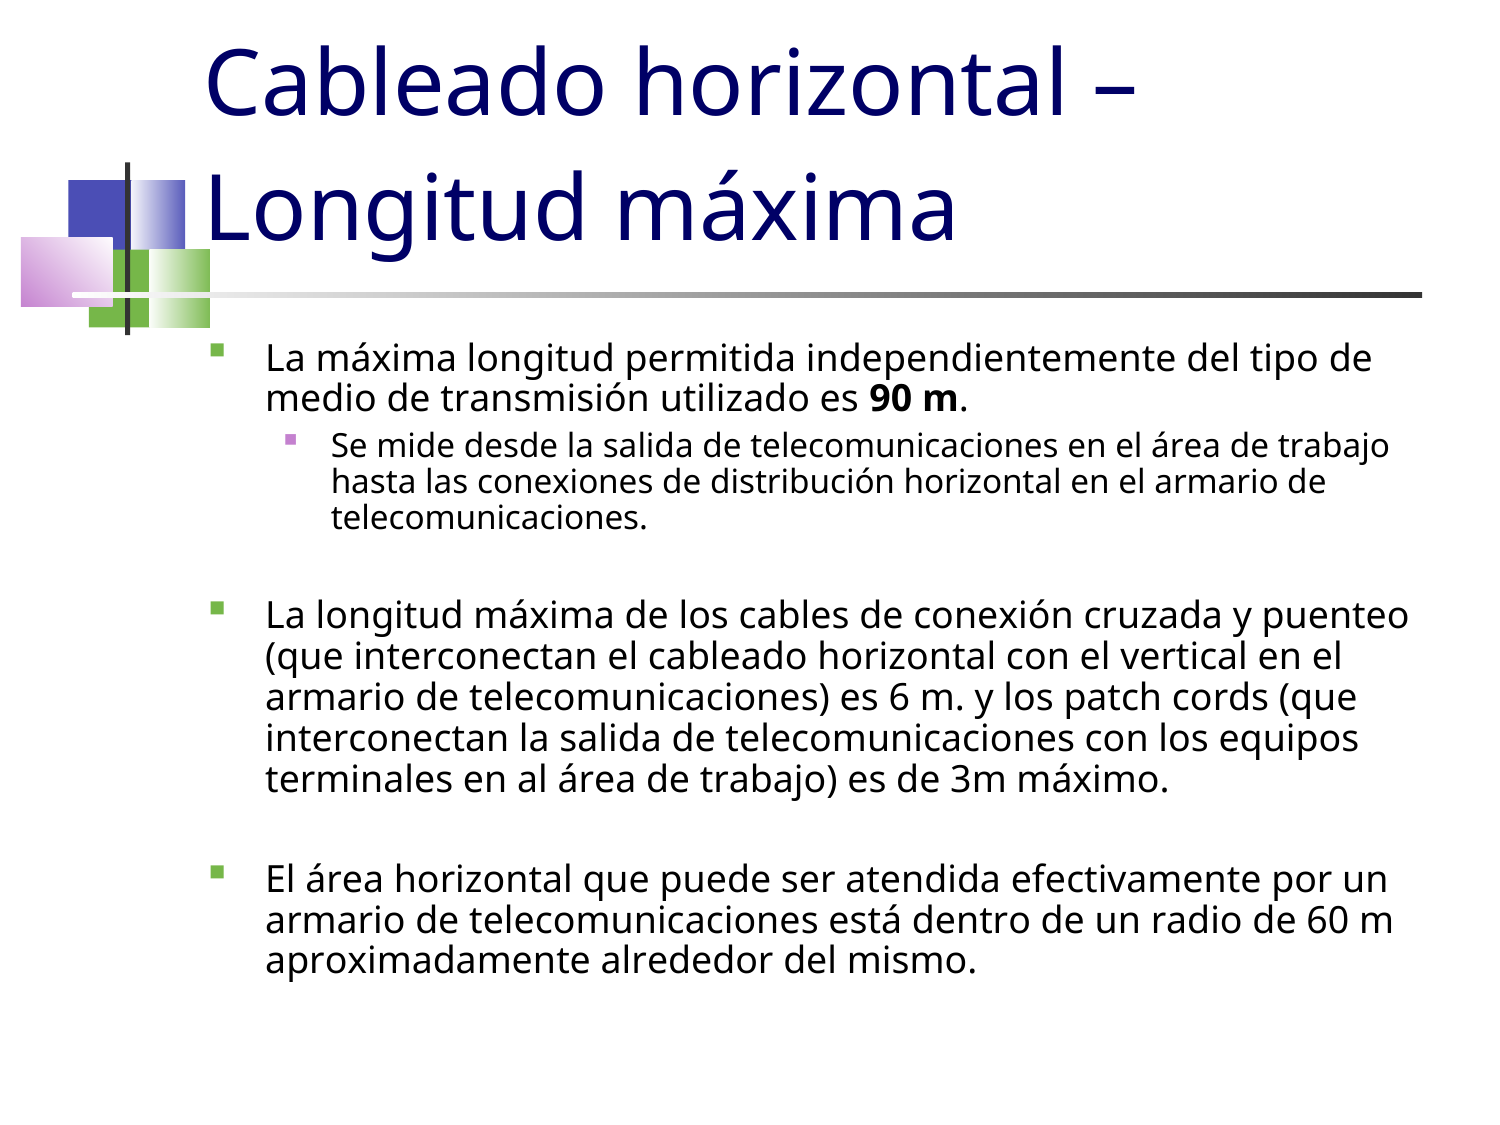

# Cableado horizontal – Longitud máxima
La máxima longitud permitida independientemente del tipo de medio de transmisión utilizado es 90 m.
Se mide desde la salida de telecomunicaciones en el área de trabajo hasta las conexiones de distribución horizontal en el armario de telecomunicaciones.
La longitud máxima de los cables de conexión cruzada y puenteo (que interconectan el cableado horizontal con el vertical en el armario de telecomunicaciones) es 6 m. y los patch cords (que interconectan la salida de telecomunicaciones con los equipos terminales en al área de trabajo) es de 3m máximo.
El área horizontal que puede ser atendida efectivamente por un armario de telecomunicaciones está dentro de un radio de 60 m aproximadamente alrededor del mismo.